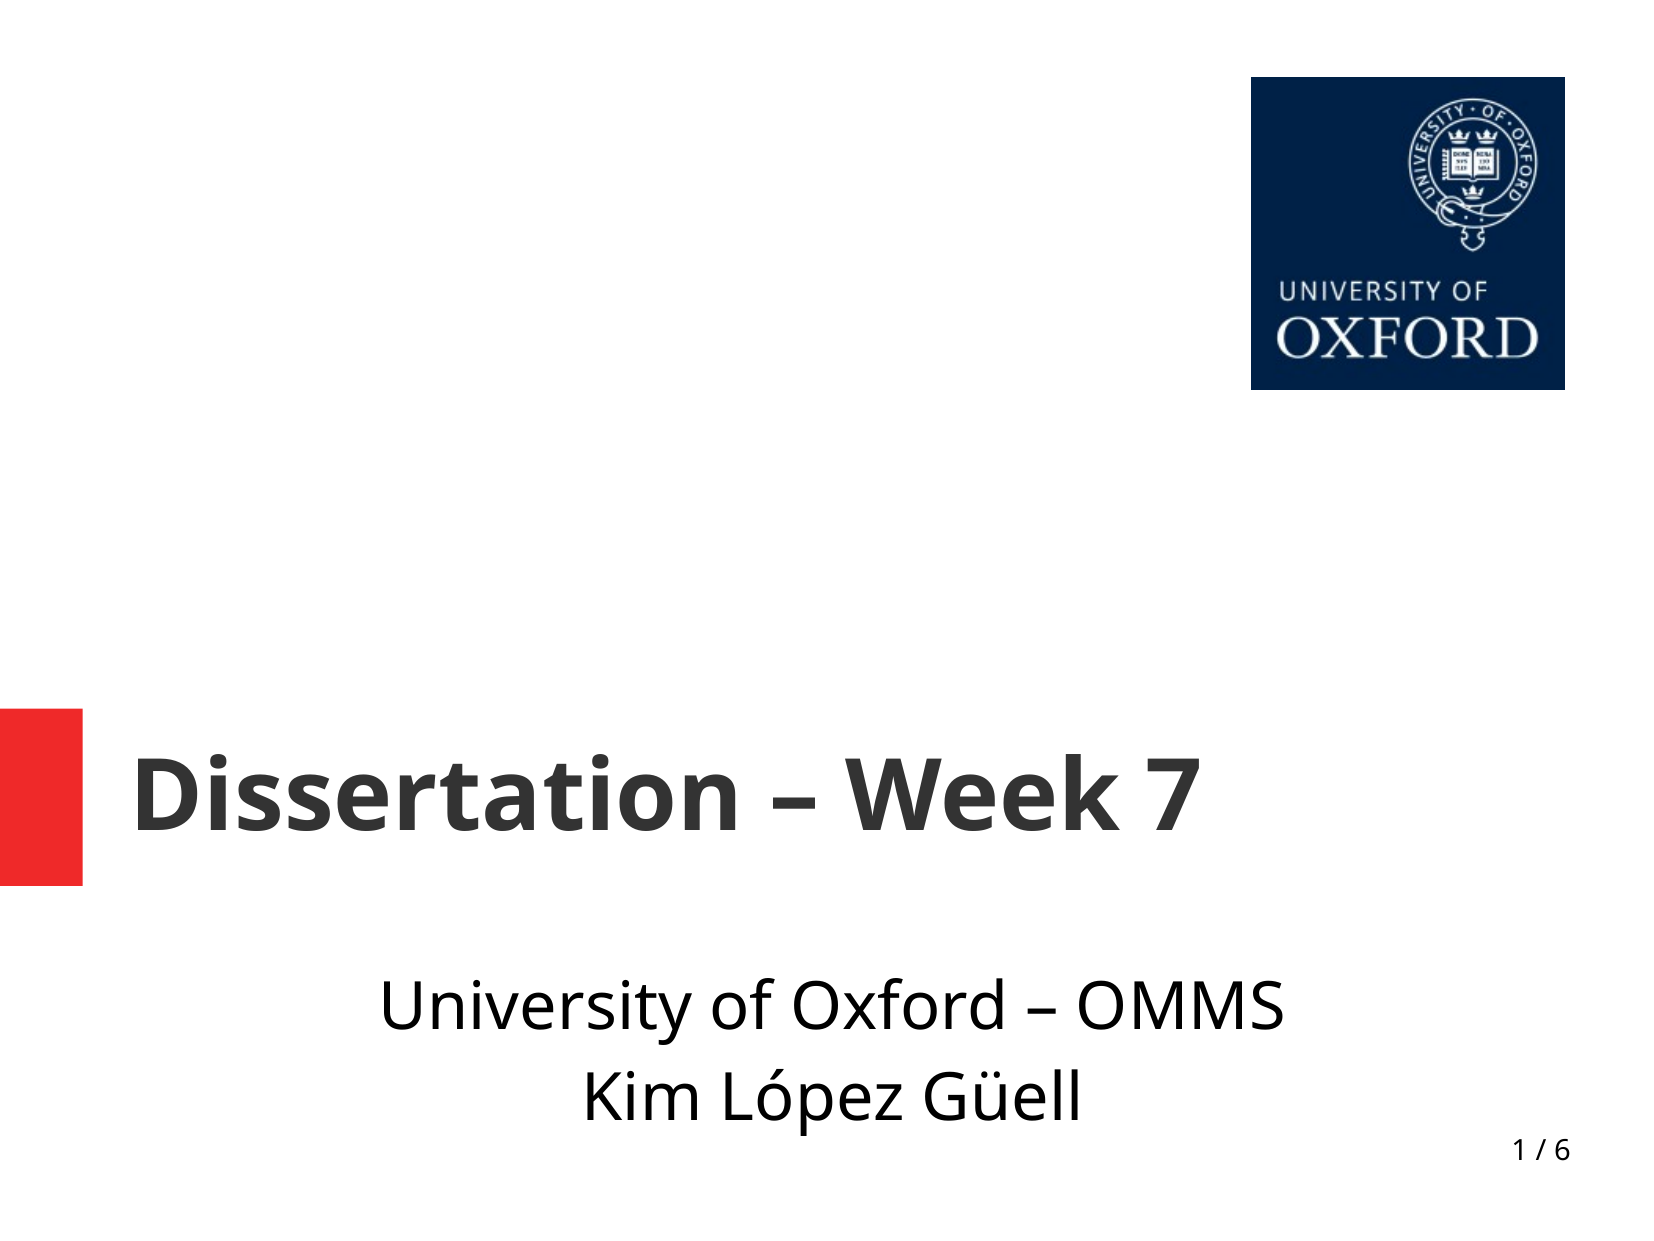

# Dissertation – Week 7
University of Oxford – OMMS
Kim López Güell
1